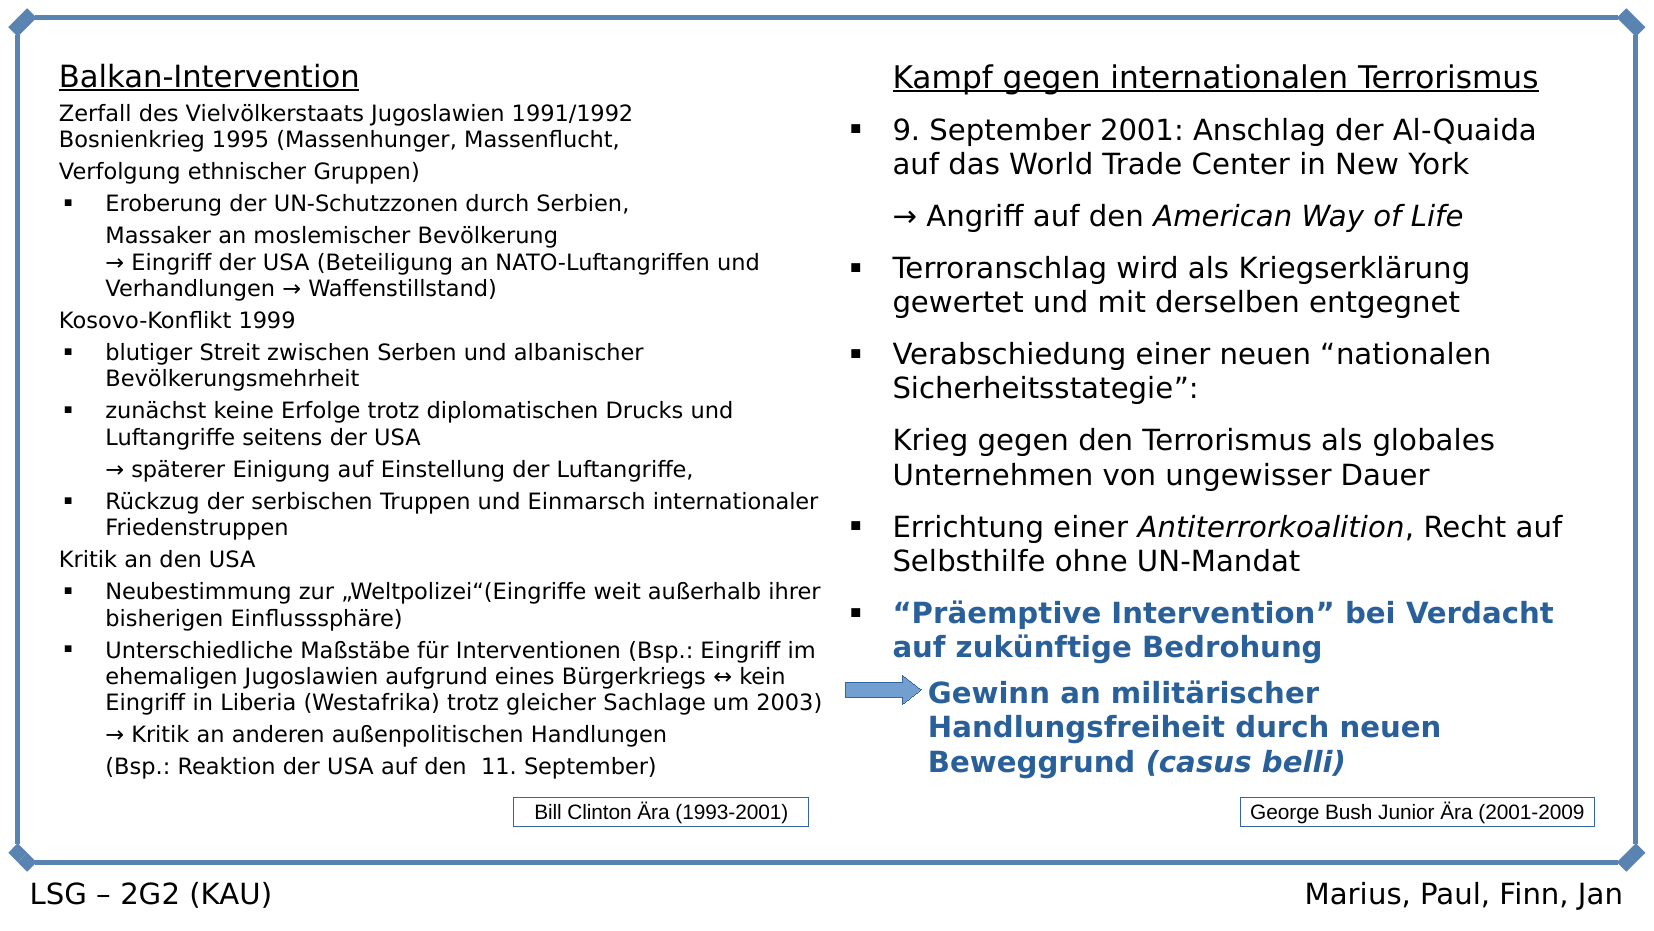

# Balkan-Intervention
Zerfall des Vielvölkerstaats Jugoslawien 1991/1992
Bosnienkrieg 1995 (Massenhunger, Massenflucht,
Verfolgung ethnischer Gruppen)
Eroberung der UN-Schutzzonen durch Serbien,
Massaker an moslemischer Bevölkerung
→ Eingriff der USA (Beteiligung an NATO-Luftangriffen und Verhandlungen → Waffenstillstand)
Kosovo-Konflikt 1999
blutiger Streit zwischen Serben und albanischer Bevölkerungsmehrheit
zunächst keine Erfolge trotz diplomatischen Drucks und Luftangriffe seitens der USA
→ späterer Einigung auf Einstellung der Luftangriffe,
Rückzug der serbischen Truppen und Einmarsch internationaler Friedenstruppen
Kritik an den USA
Neubestimmung zur „Weltpolizei“(Eingriffe weit außerhalb ihrer bisherigen Einflusssphäre)
Unterschiedliche Maßstäbe für Interventionen (Bsp.: Eingriff im ehemaligen Jugoslawien aufgrund eines Bürgerkriegs ↔ kein Eingriff in Liberia (Westafrika) trotz gleicher Sachlage um 2003)
→ Kritik an anderen außenpolitischen Handlungen
(Bsp.: Reaktion der USA auf den 11. September)
Kampf gegen internationalen Terrorismus
9. September 2001: Anschlag der Al-Quaida auf das World Trade Center in New York
→ Angriff auf den American Way of Life
Terroranschlag wird als Kriegserklärung gewertet und mit derselben entgegnet
Verabschiedung einer neuen “nationalen Sicherheitsstategie”:
Krieg gegen den Terrorismus als globales Unternehmen von ungewisser Dauer
Errichtung einer Antiterrorkoalition, Recht auf Selbsthilfe ohne UN-Mandat
“Präemptive Intervention” bei Verdacht auf zukünftige Bedrohung
Gewinn an militärischer Handlungsfreiheit durch neuen Beweggrund (casus belli)
Bill Clinton Ära (1993-2001)
George Bush Junior Ära (2001-2009